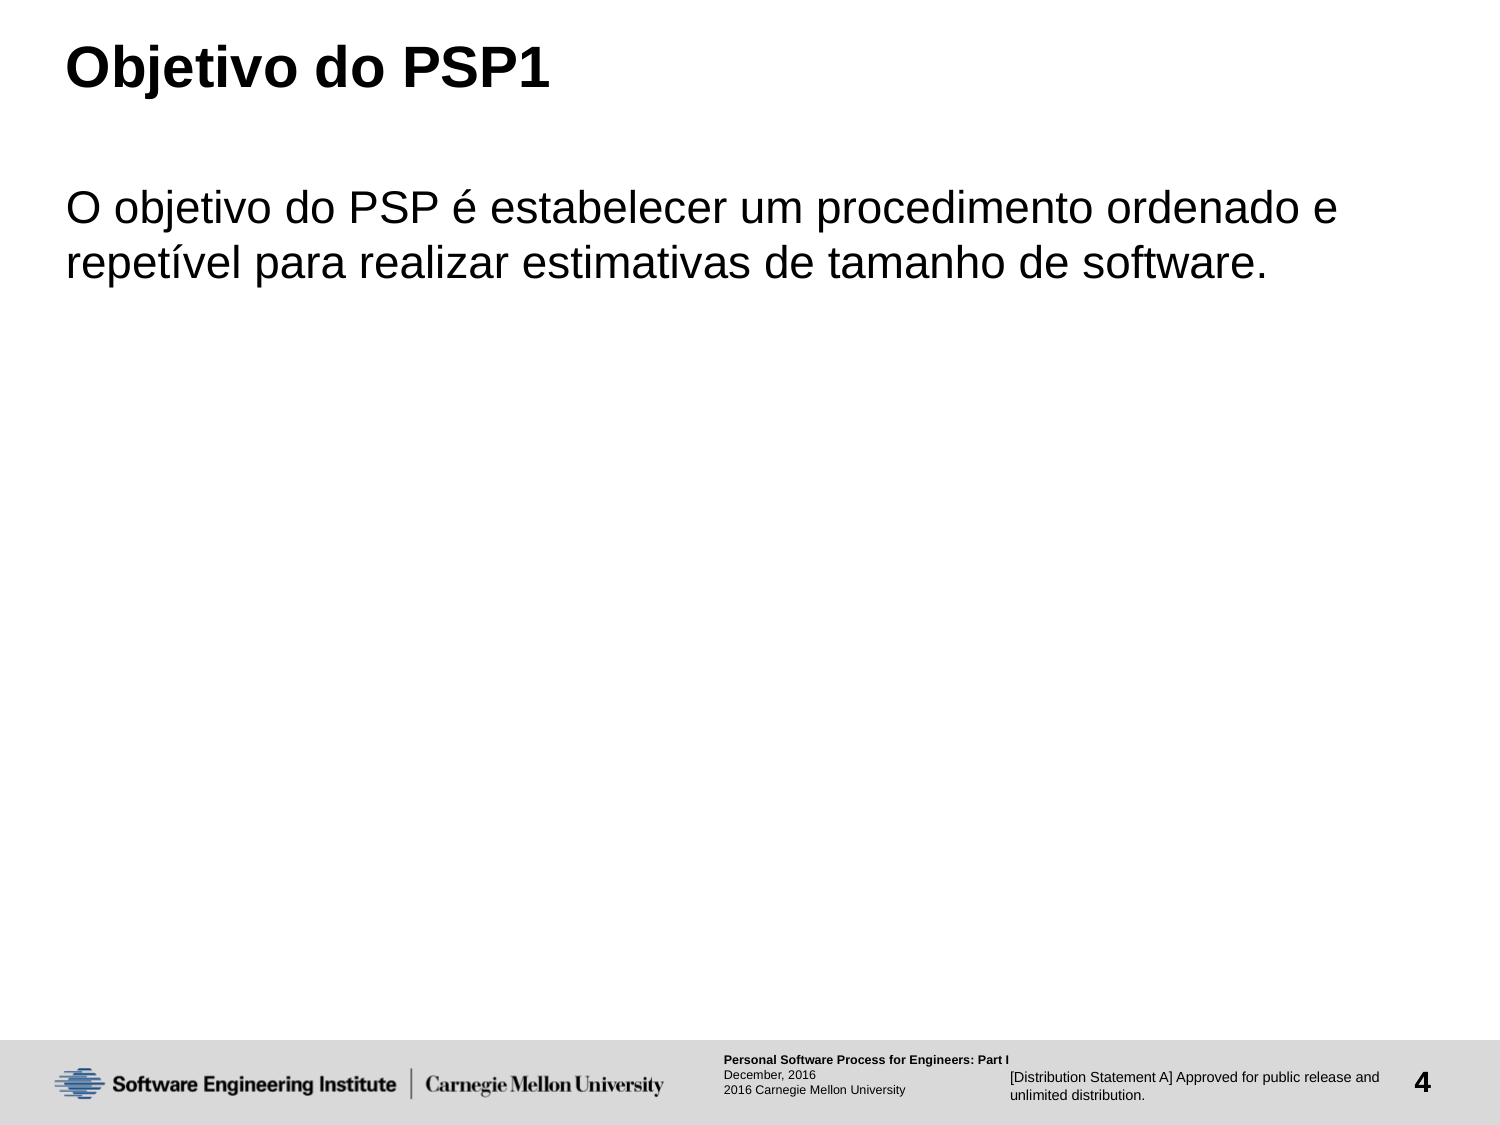

# Objetivo do PSP1
O objetivo do PSP é estabelecer um procedimento ordenado e repetível para realizar estimativas de tamanho de software.